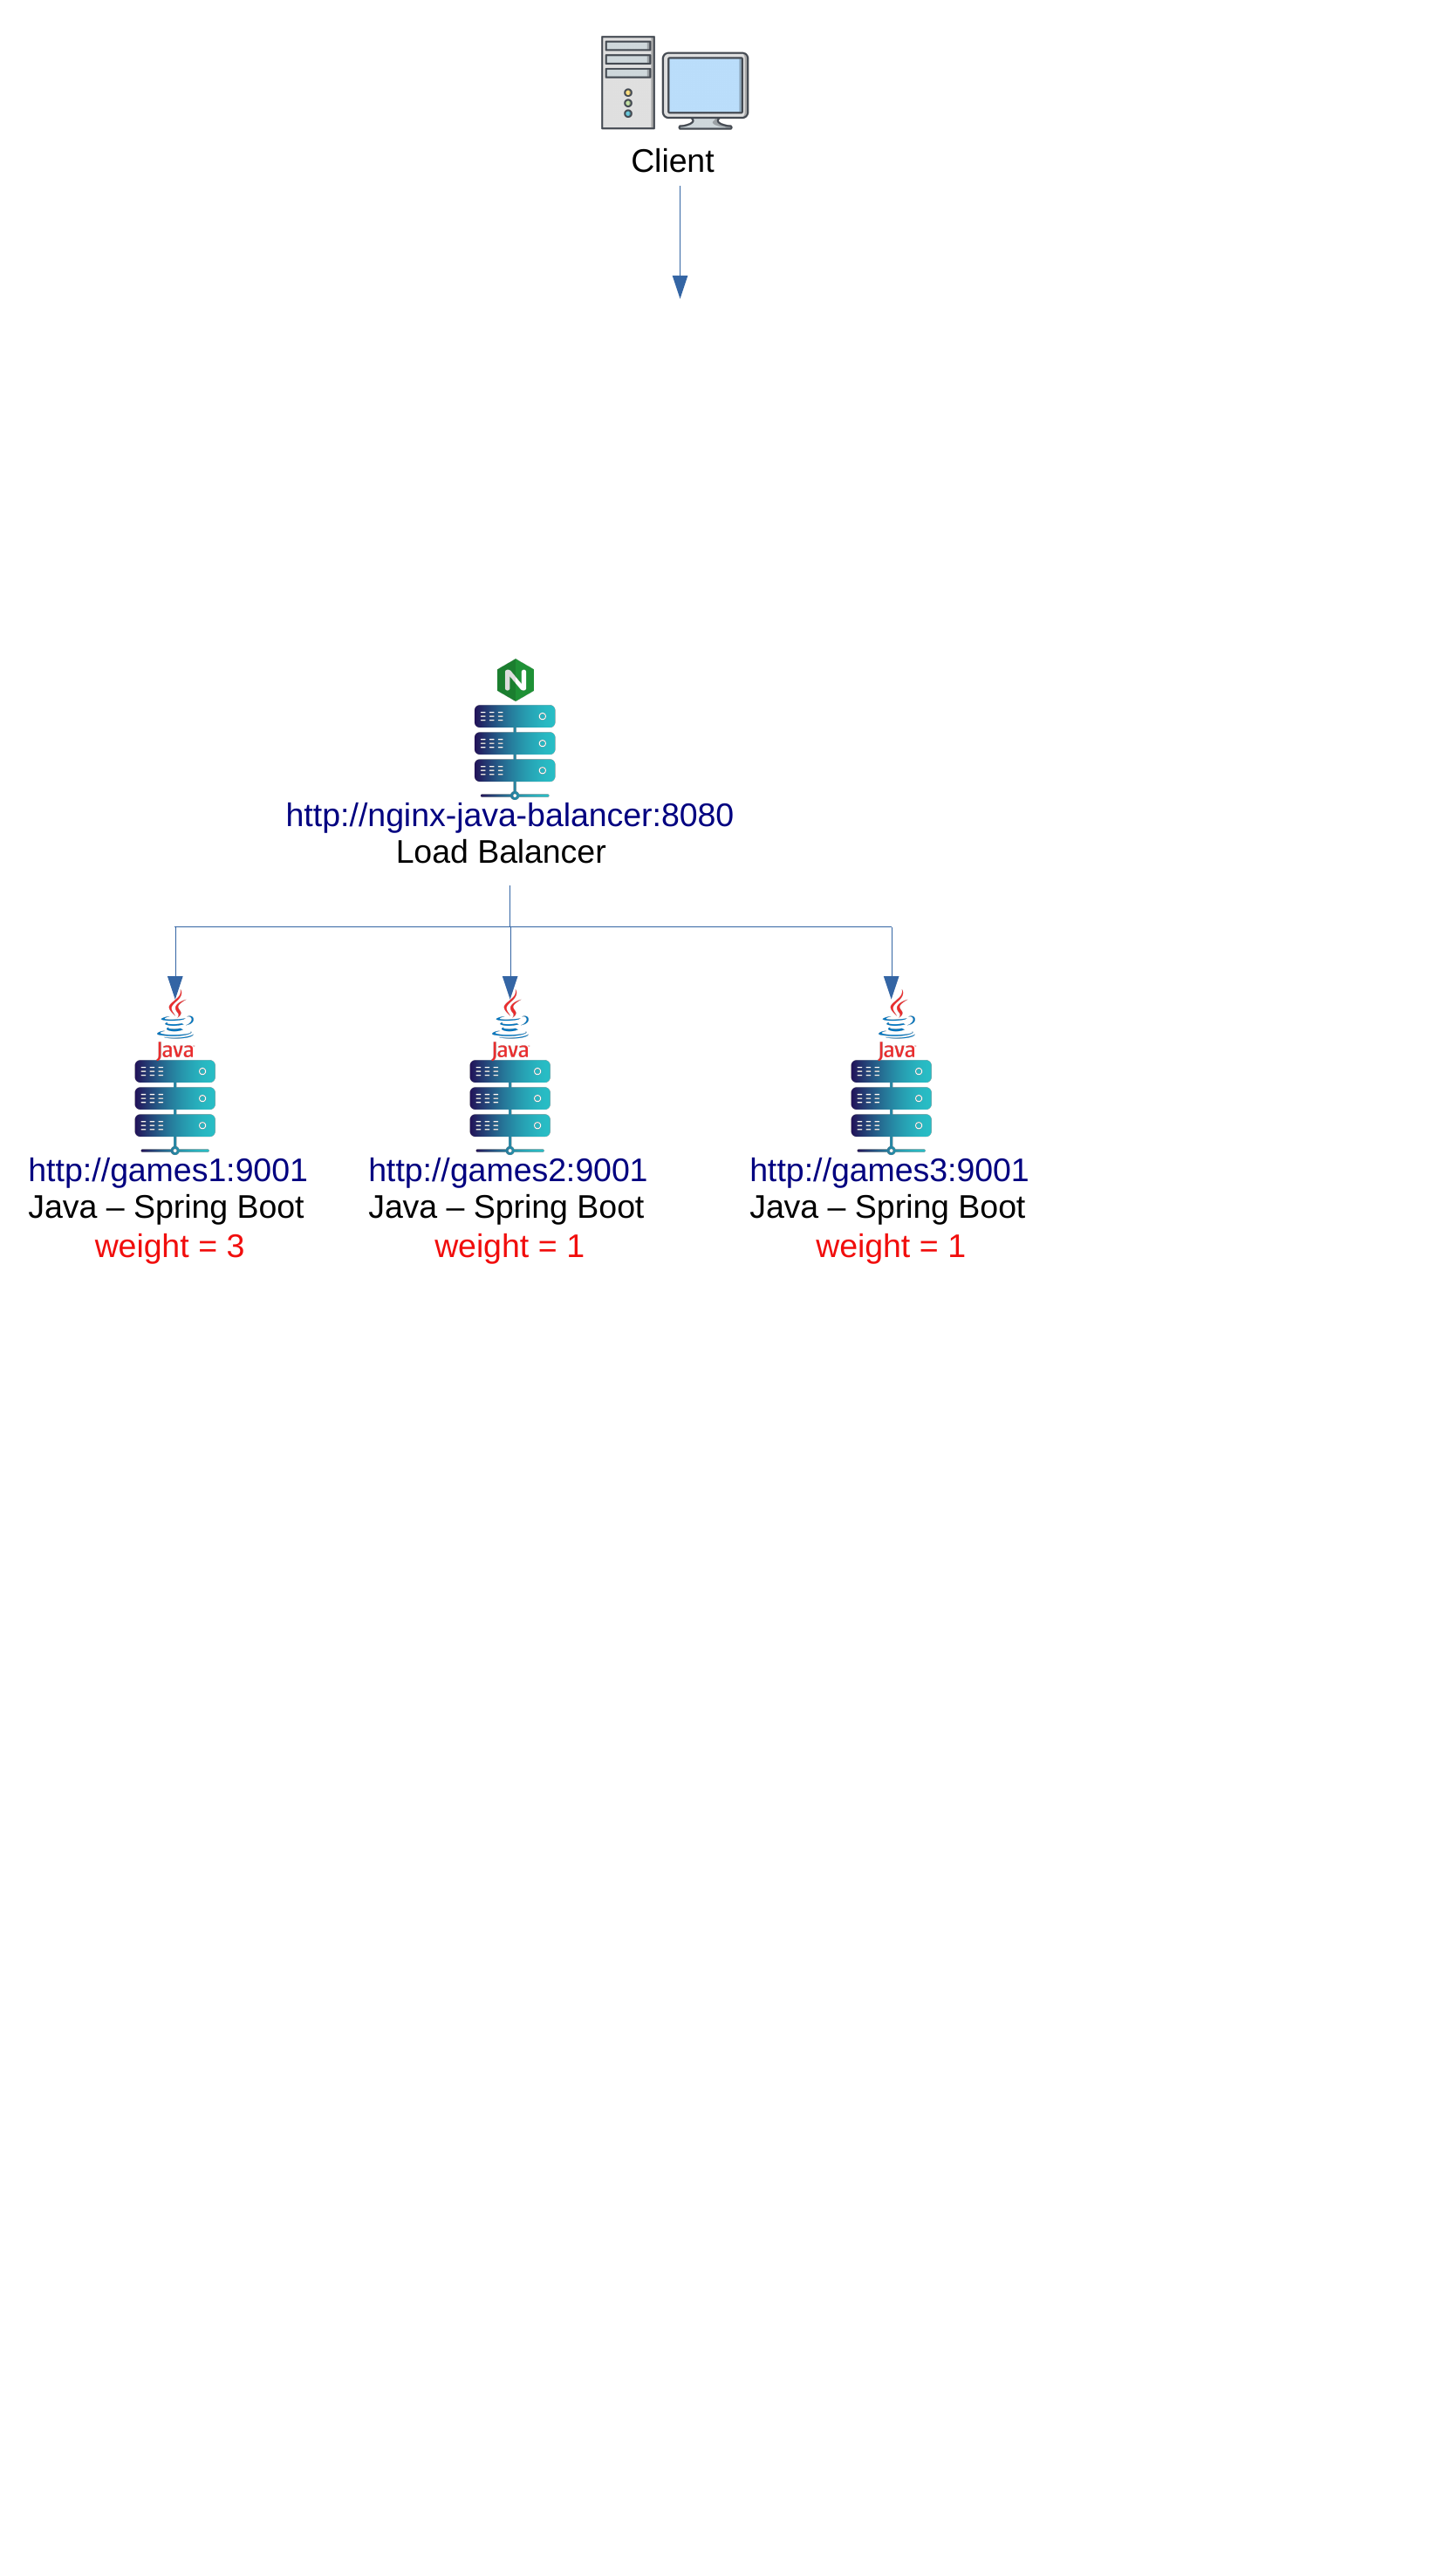

Client
http://nginx-java-balancer:8080
 Load Balancer
http://games2:9001
Java – Spring Boot
http://games1:9001
Java – Spring Boot
http://games3:9001
Java – Spring Boot
weight = 3
weight = 1
weight = 1